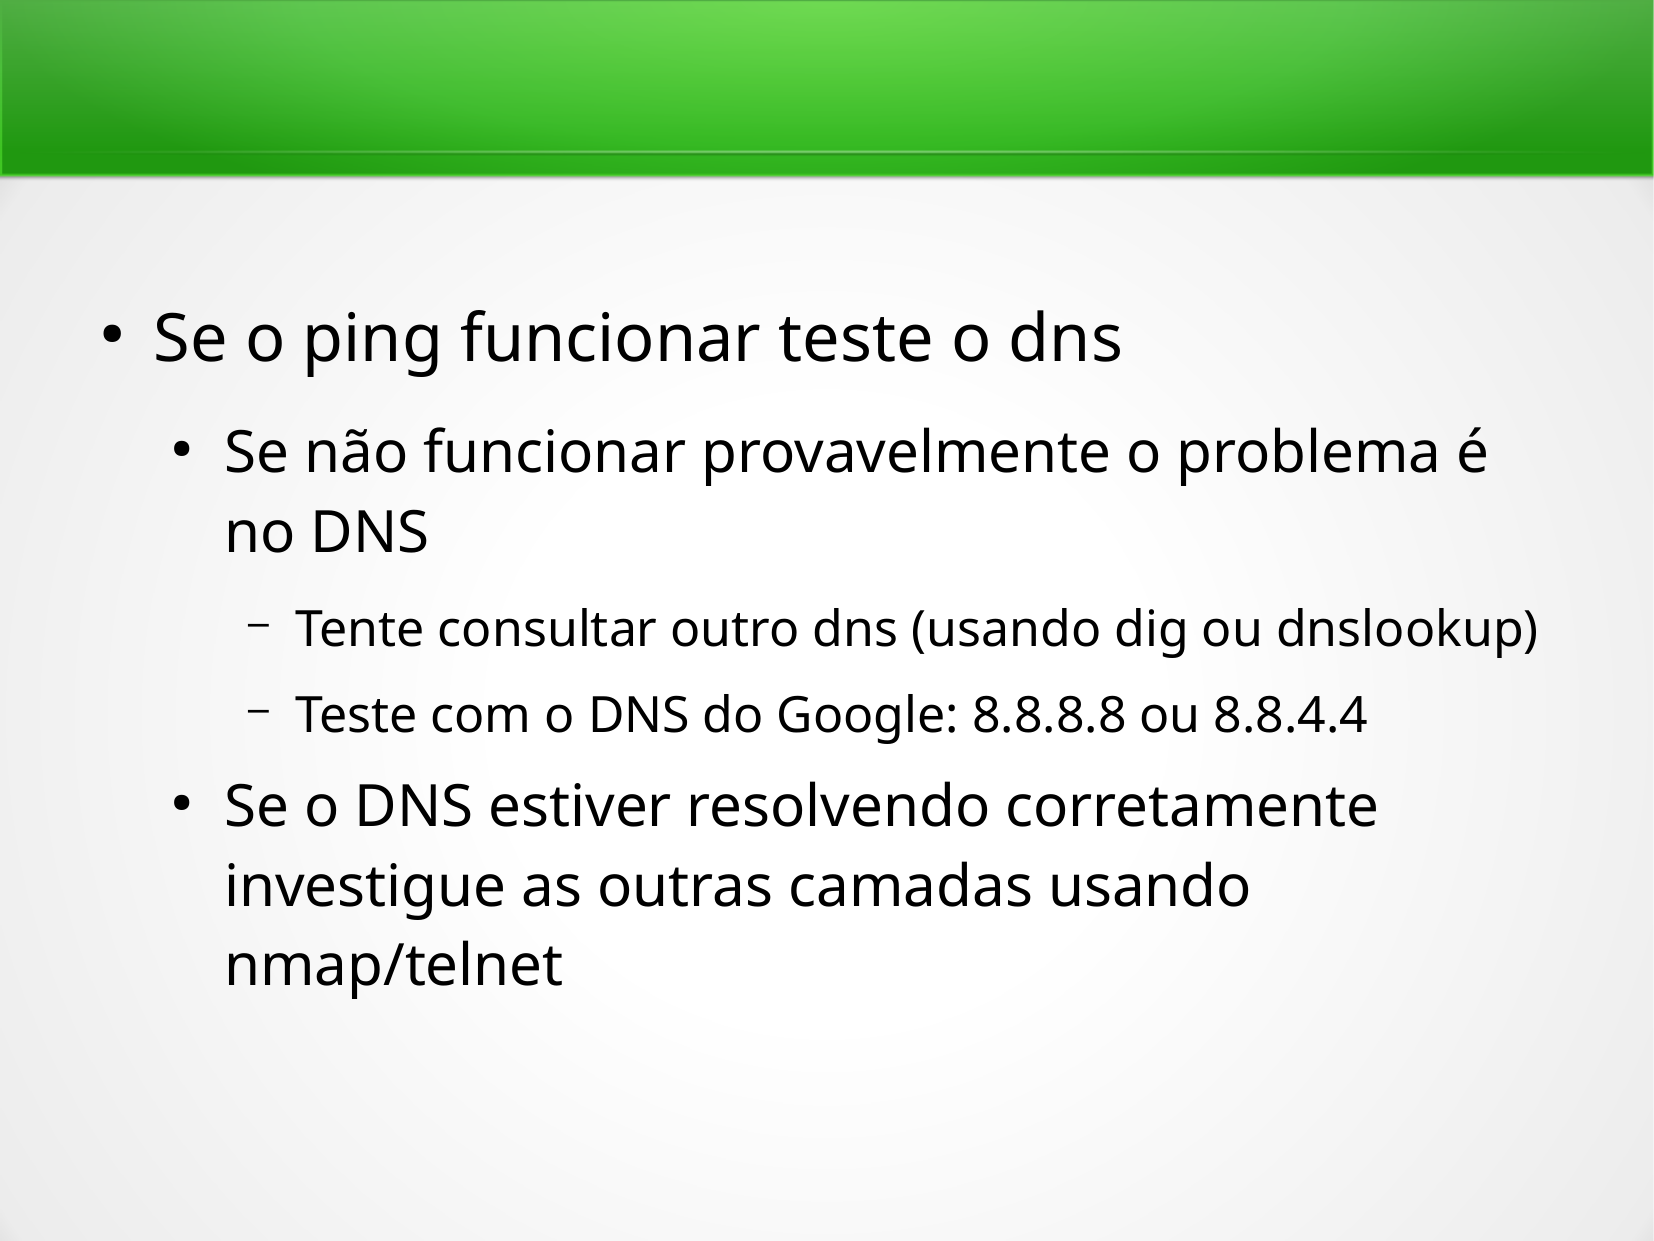

#
Se o ping funcionar teste o dns
Se não funcionar provavelmente o problema é no DNS
Tente consultar outro dns (usando dig ou dnslookup)
Teste com o DNS do Google: 8.8.8.8 ou 8.8.4.4
Se o DNS estiver resolvendo corretamente investigue as outras camadas usando nmap/telnet